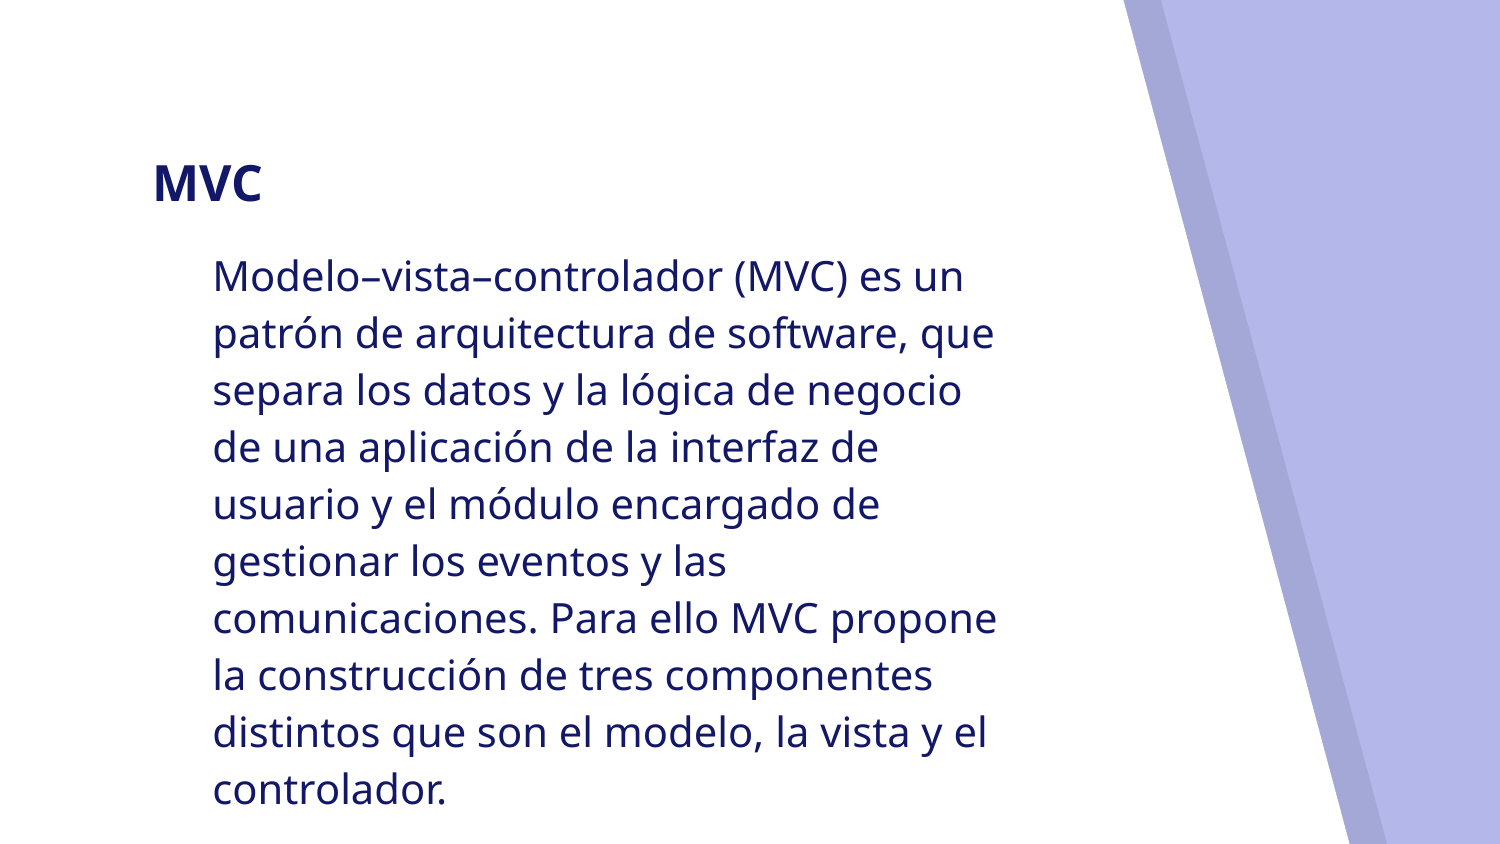

# MVC
Modelo–vista–controlador (MVC) es un patrón de arquitectura de software, que separa los datos y la lógica de negocio de una aplicación de la interfaz de usuario y el módulo encargado de gestionar los eventos y las comunicaciones. Para ello MVC propone la construcción de tres componentes distintos que son el modelo, la vista y el controlador.